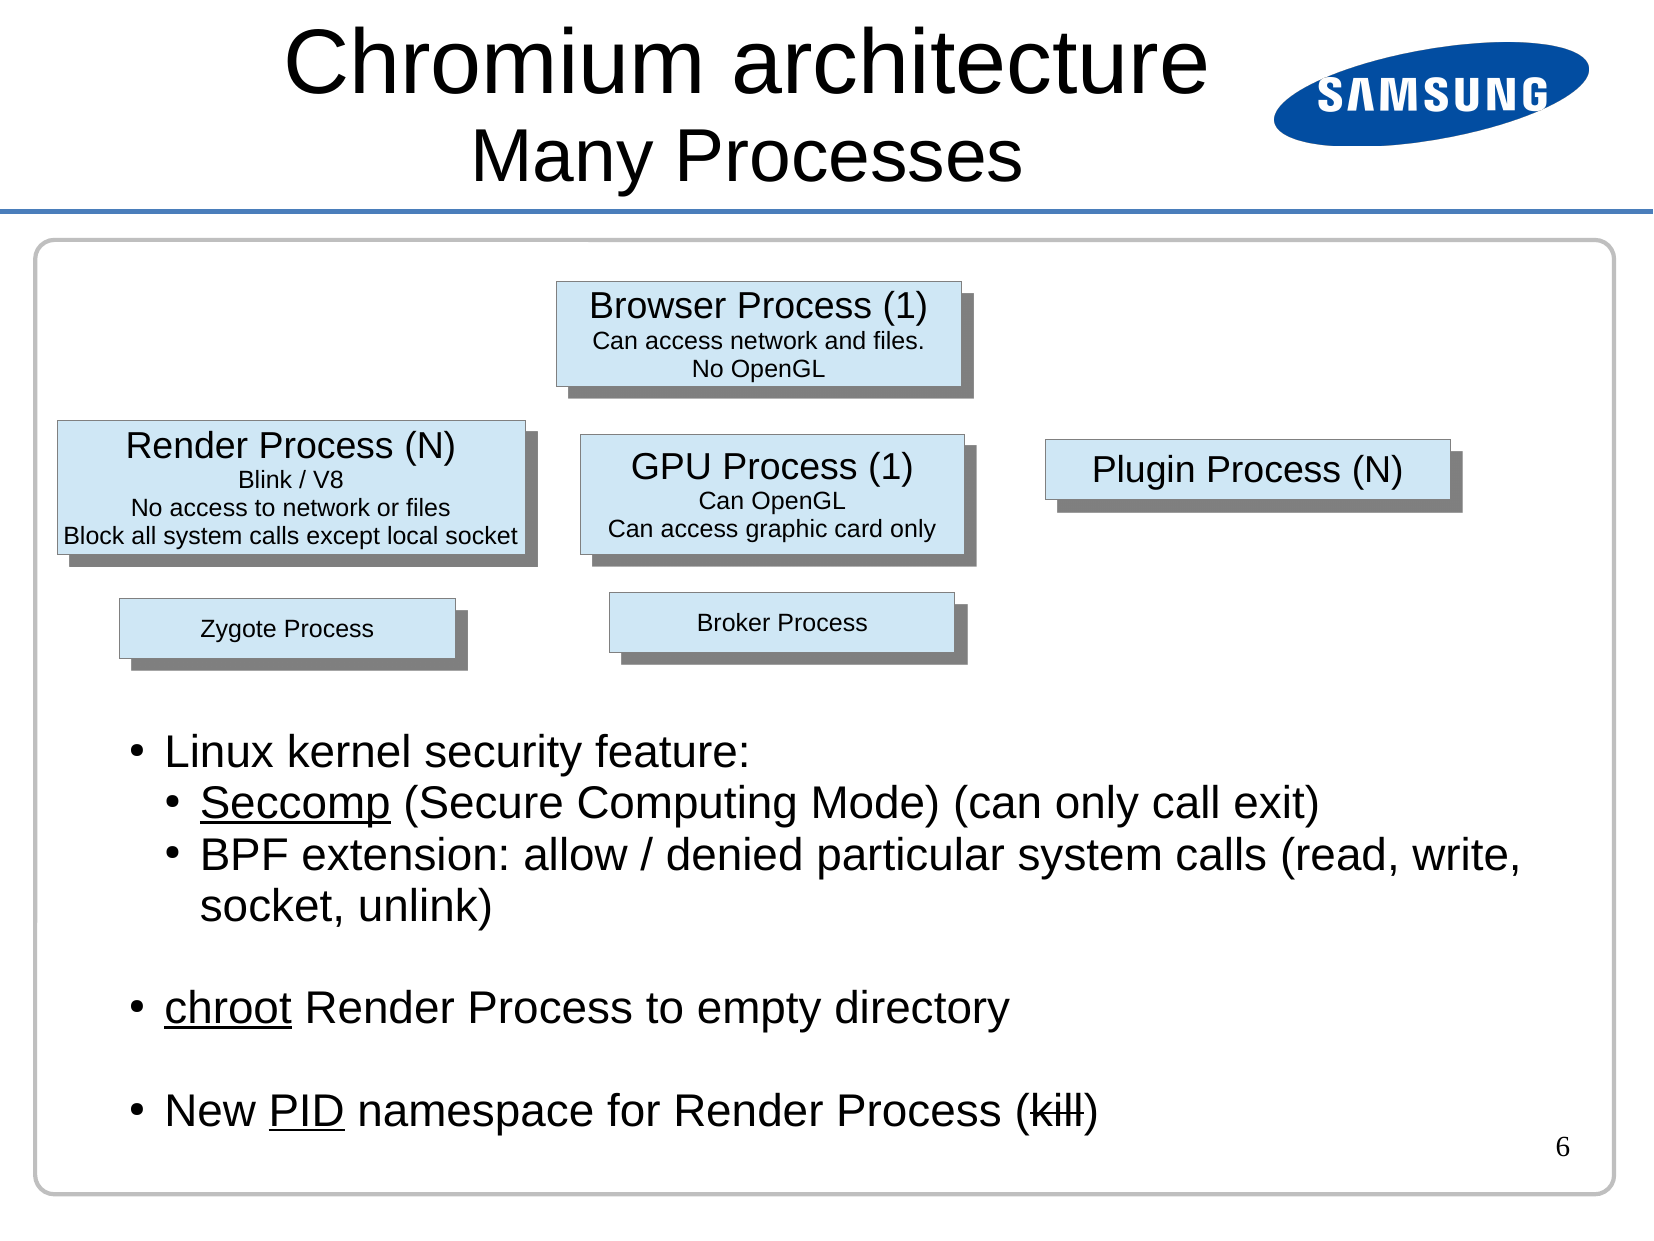

Chromium architecture
Many Processes
Browser Process (1)
Can access network and files.
No OpenGL
Render Process (N)
Blink / V8
No access to network or files
Block all system calls except local socket
GPU Process (1)
Can OpenGL
Can access graphic card only
Plugin Process (N)
Broker Process
Zygote Process
Linux kernel security feature:
Seccomp (Secure Computing Mode) (can only call exit)
BPF extension: allow / denied particular system calls (read, write, socket, unlink)
chroot Render Process to empty directory
New PID namespace for Render Process (kill)
6